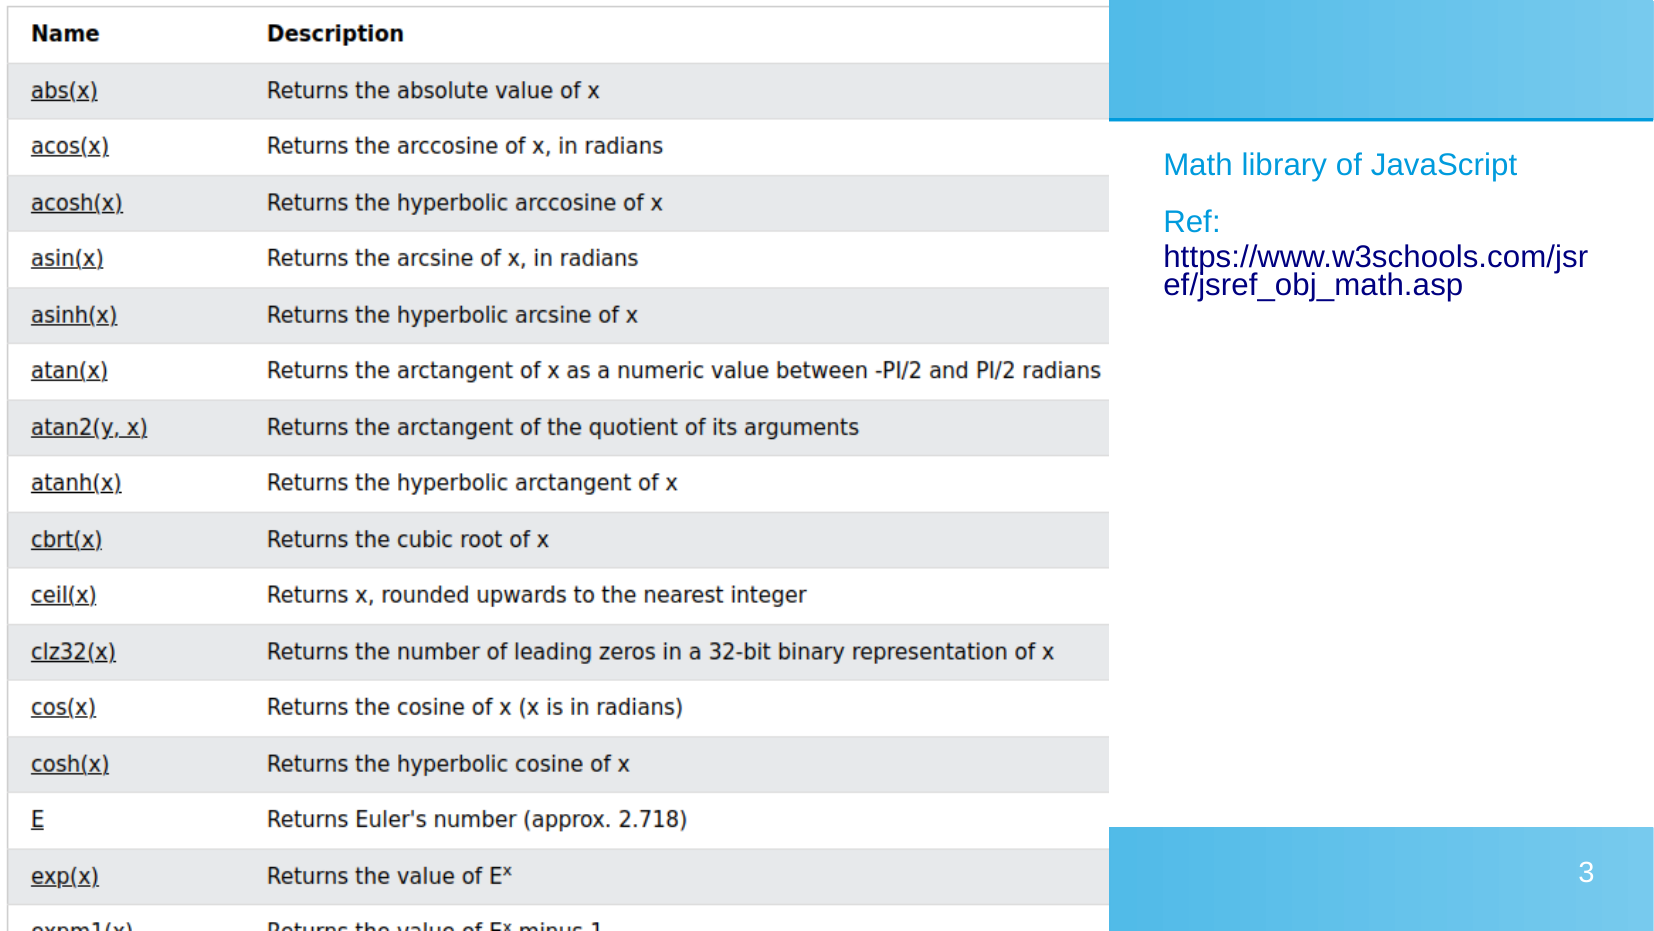

#
Math library of JavaScript
Ref: https://www.w3schools.com/jsref/jsref_obj_math.asp
3